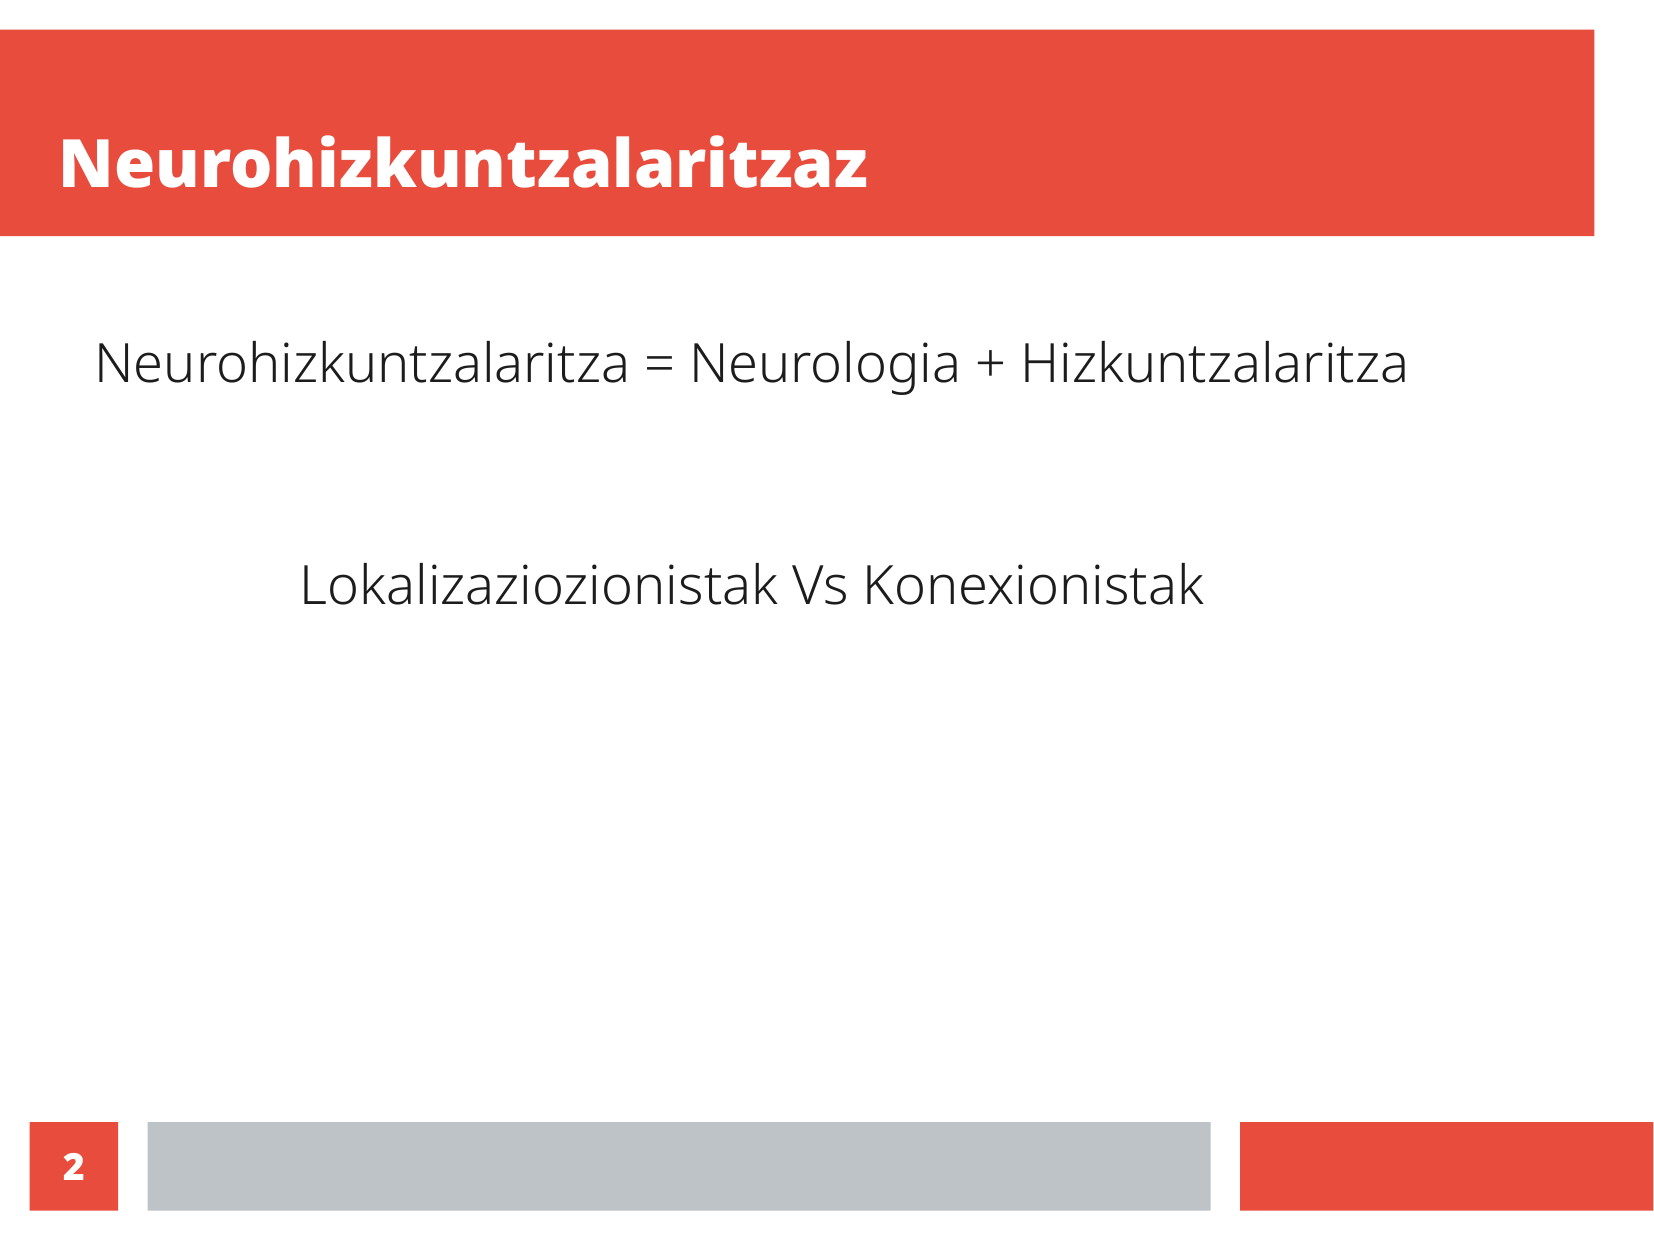

# Neurohizkuntzalaritzaz
Neurohizkuntzalaritza = Neurologia + Hizkuntzalaritza
Lokalizaziozionistak Vs Konexionistak
2